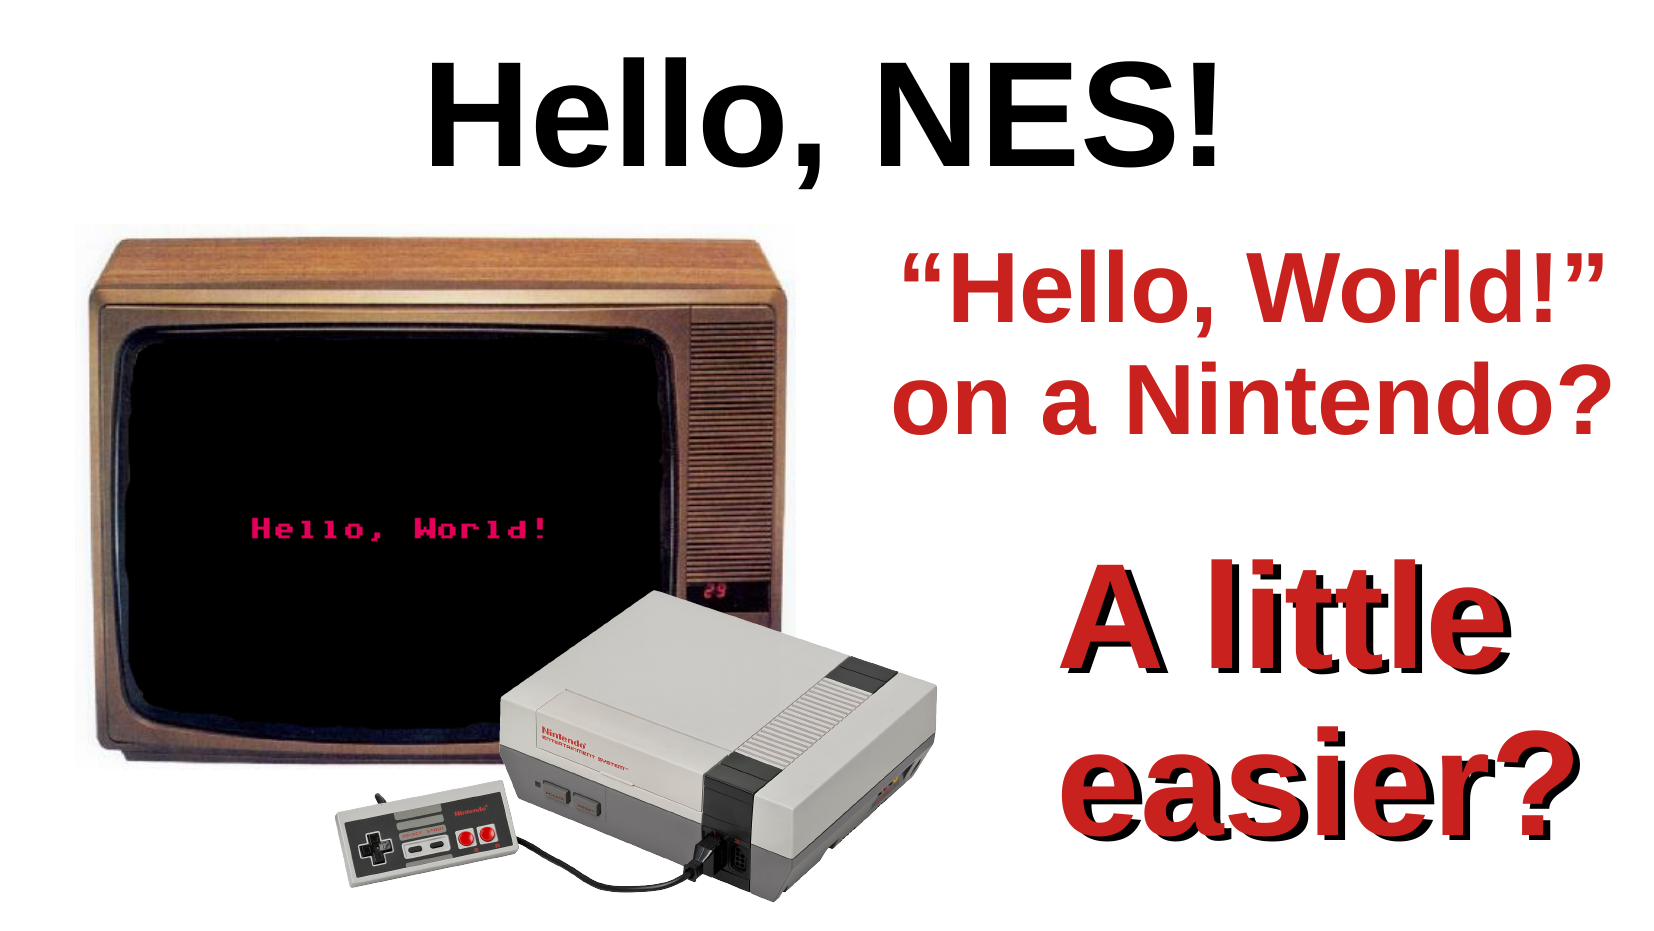

# Hello, NES!
“Hello, World!”
on a Nintendo?
A little
easier?
A little
easier?